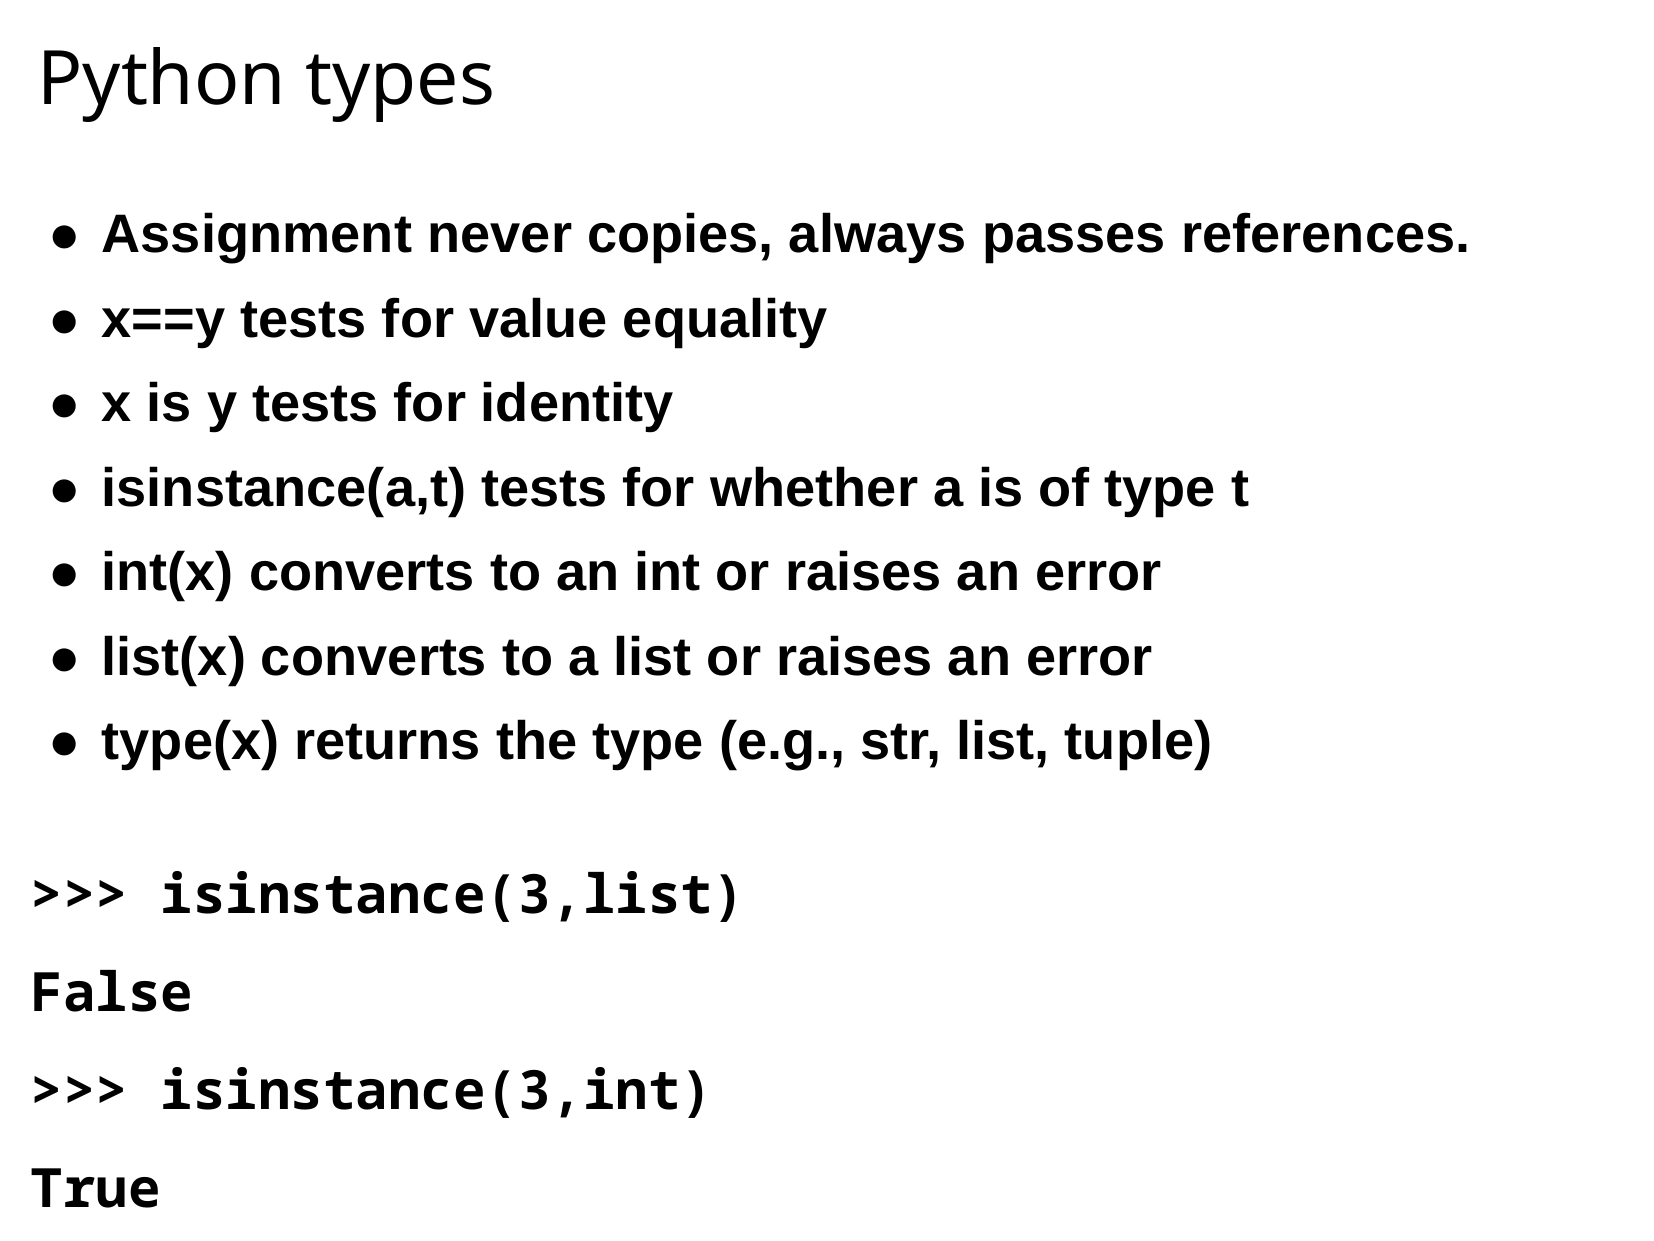

# Python types
Assignment never copies, always passes references.
x==y tests for value equality
x is y tests for identity
isinstance(a,t) tests for whether a is of type t
int(x) converts to an int or raises an error
list(x) converts to a list or raises an error
type(x) returns the type (e.g., str, list, tuple)
>>> isinstance(3,list)
False
>>> isinstance(3,int)
True